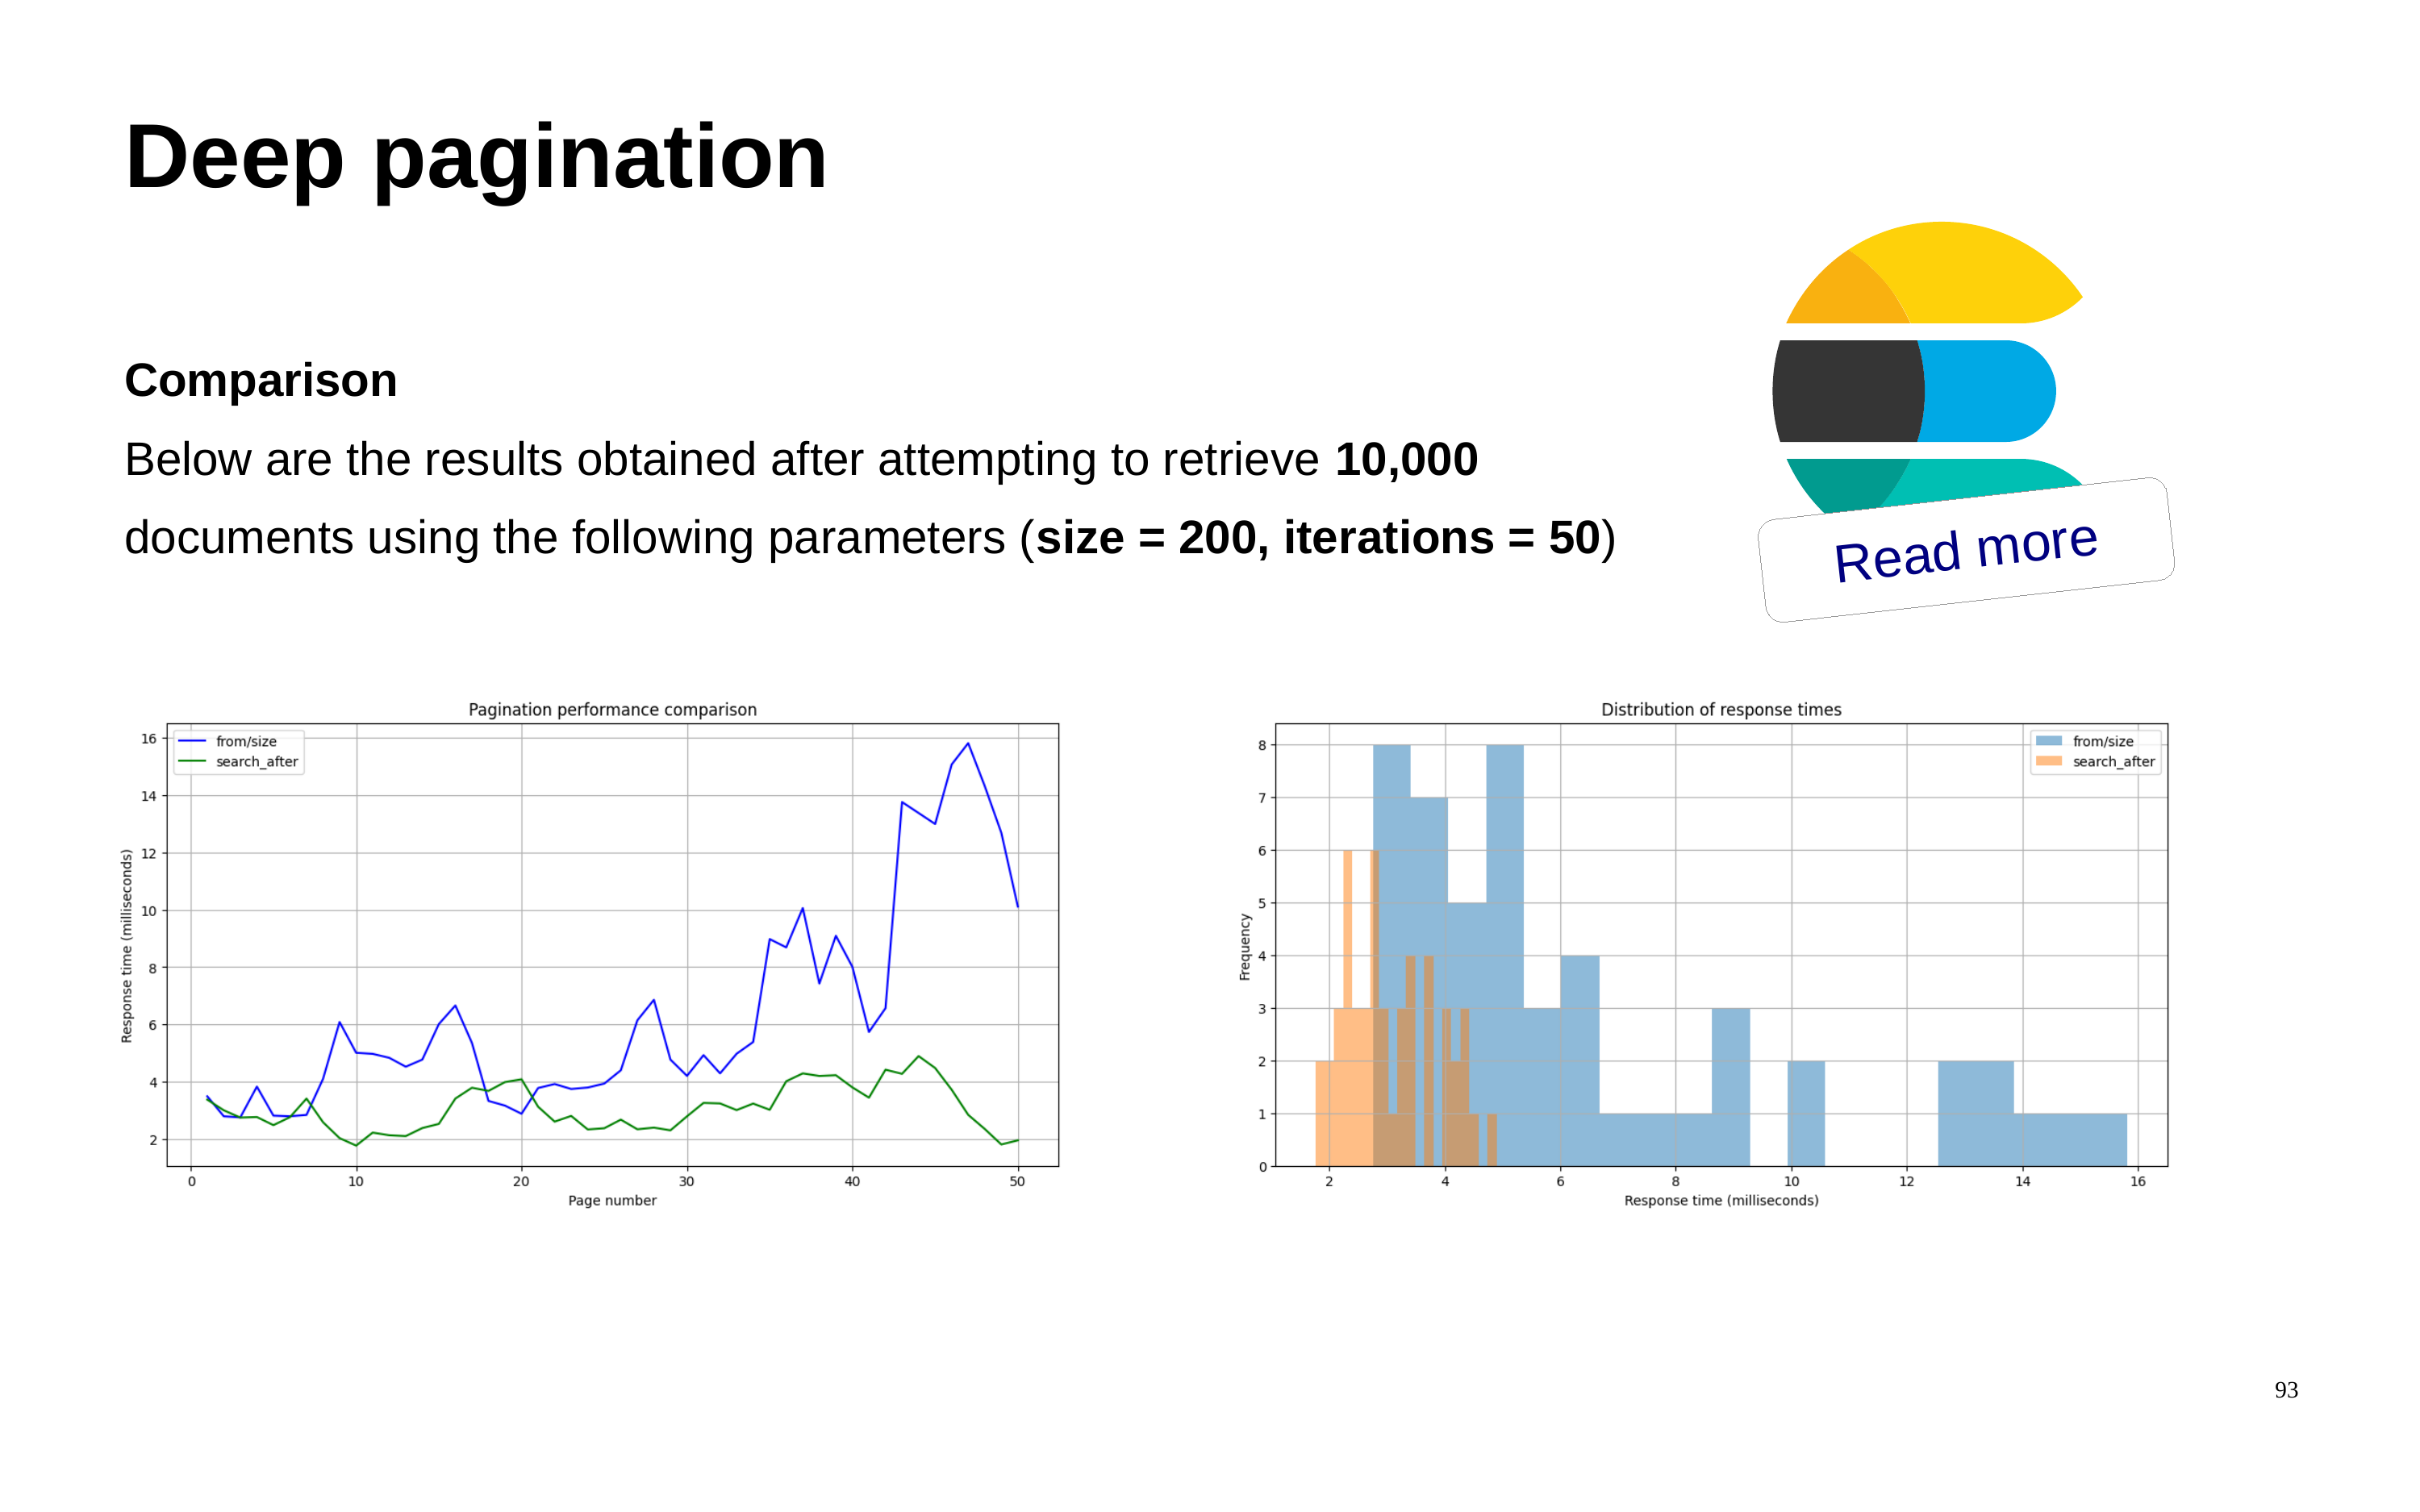

Deep pagination
Comparison
Below are the results obtained after attempting to retrieve 10,000 documents using the following parameters (size = 200, iterations = 50)
Read more
93